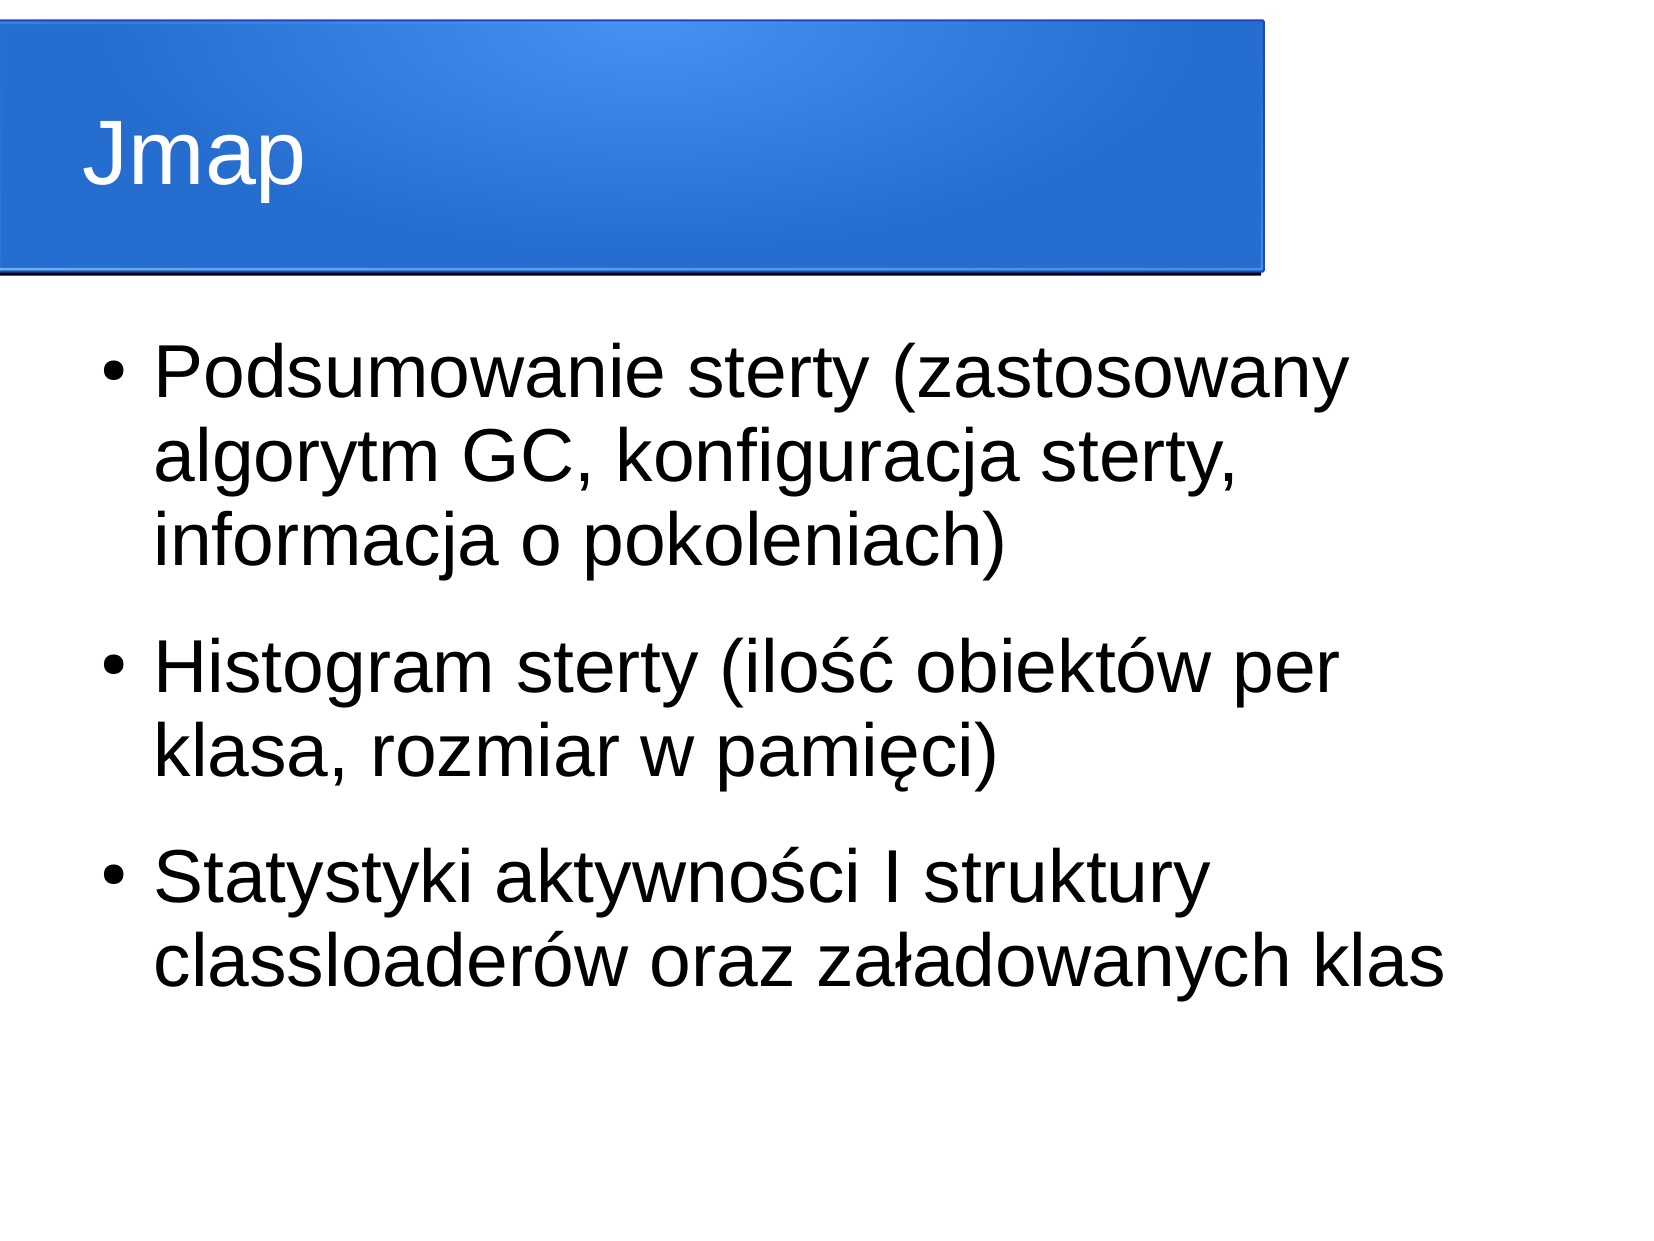

# Jmap
Podsumowanie sterty (zastosowany algorytm GC, konfiguracja sterty, informacja o pokoleniach)
Histogram sterty (ilość obiektów per klasa, rozmiar w pamięci)
Statystyki aktywności I struktury classloaderów oraz załadowanych klas